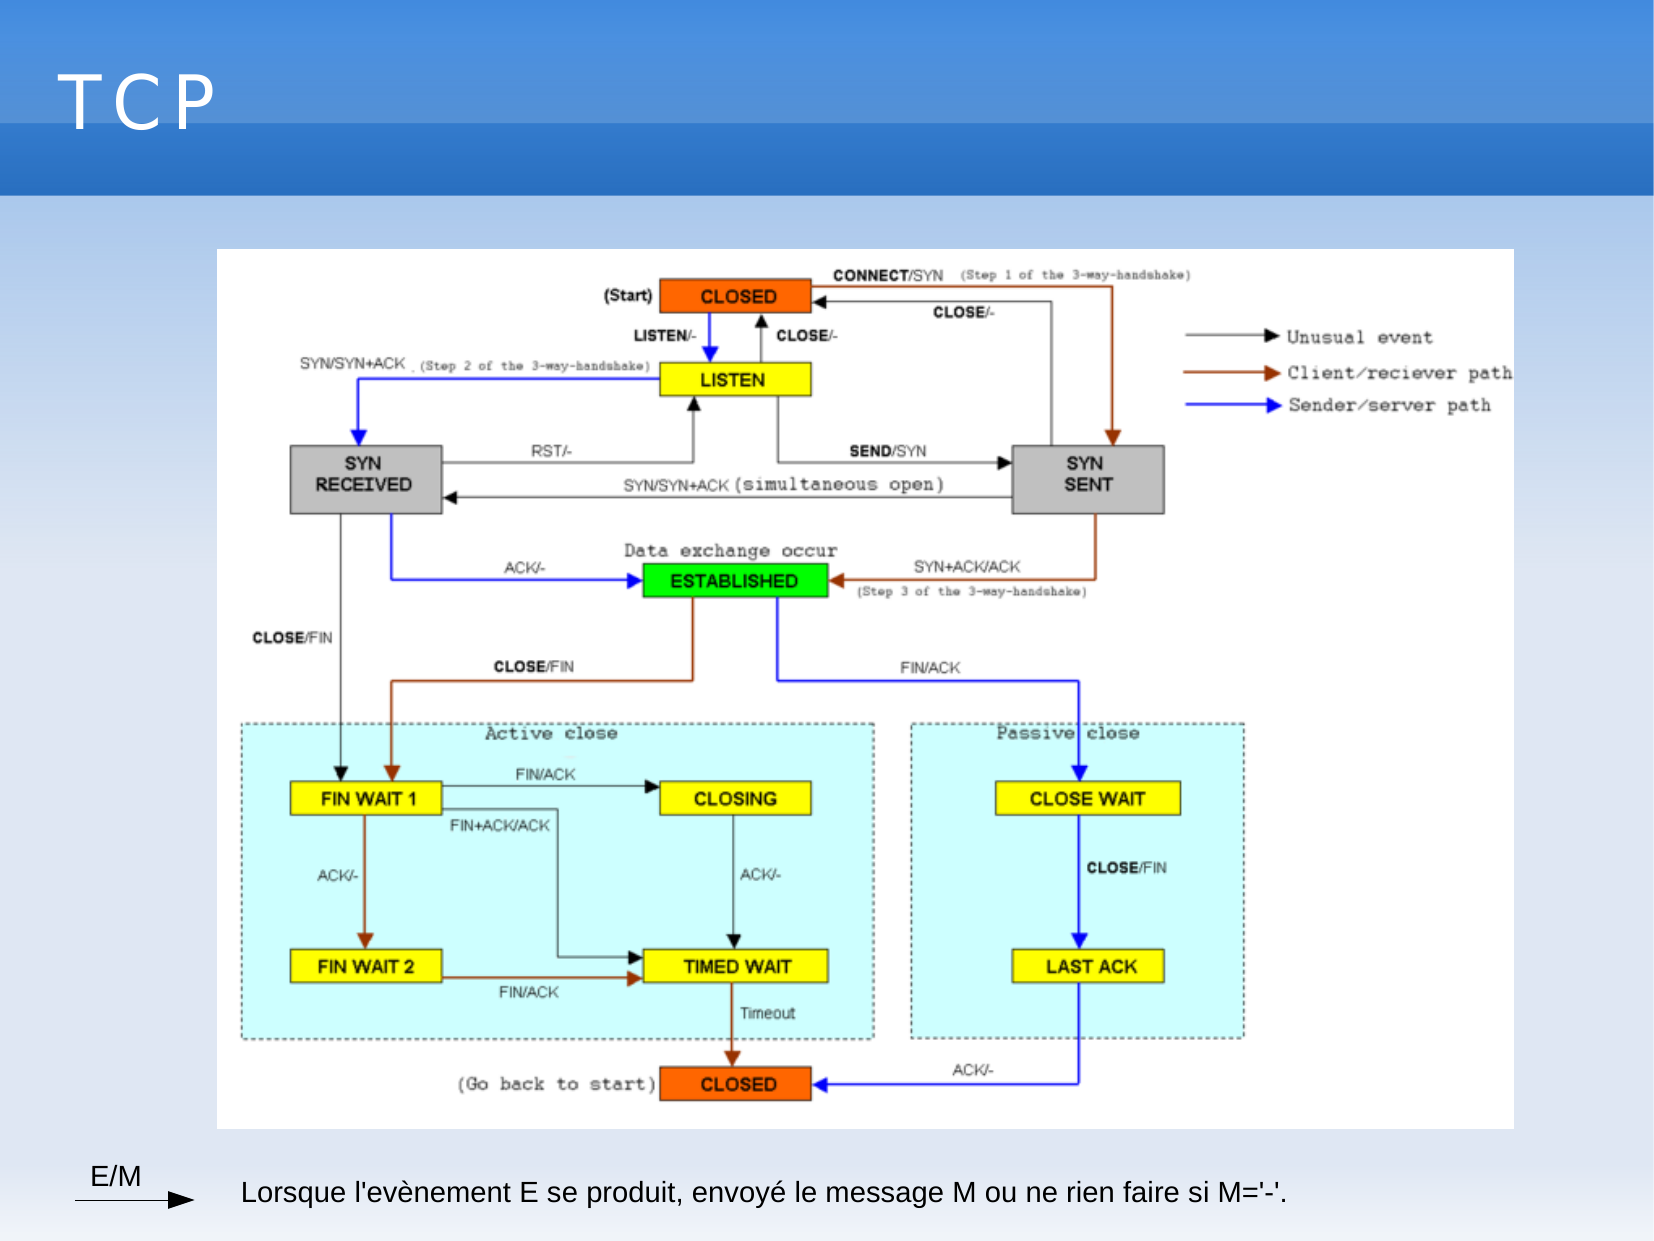

# TCP
E/M
Lorsque l'evènement E se produit, envoyé le message M ou ne rien faire si M='-'.